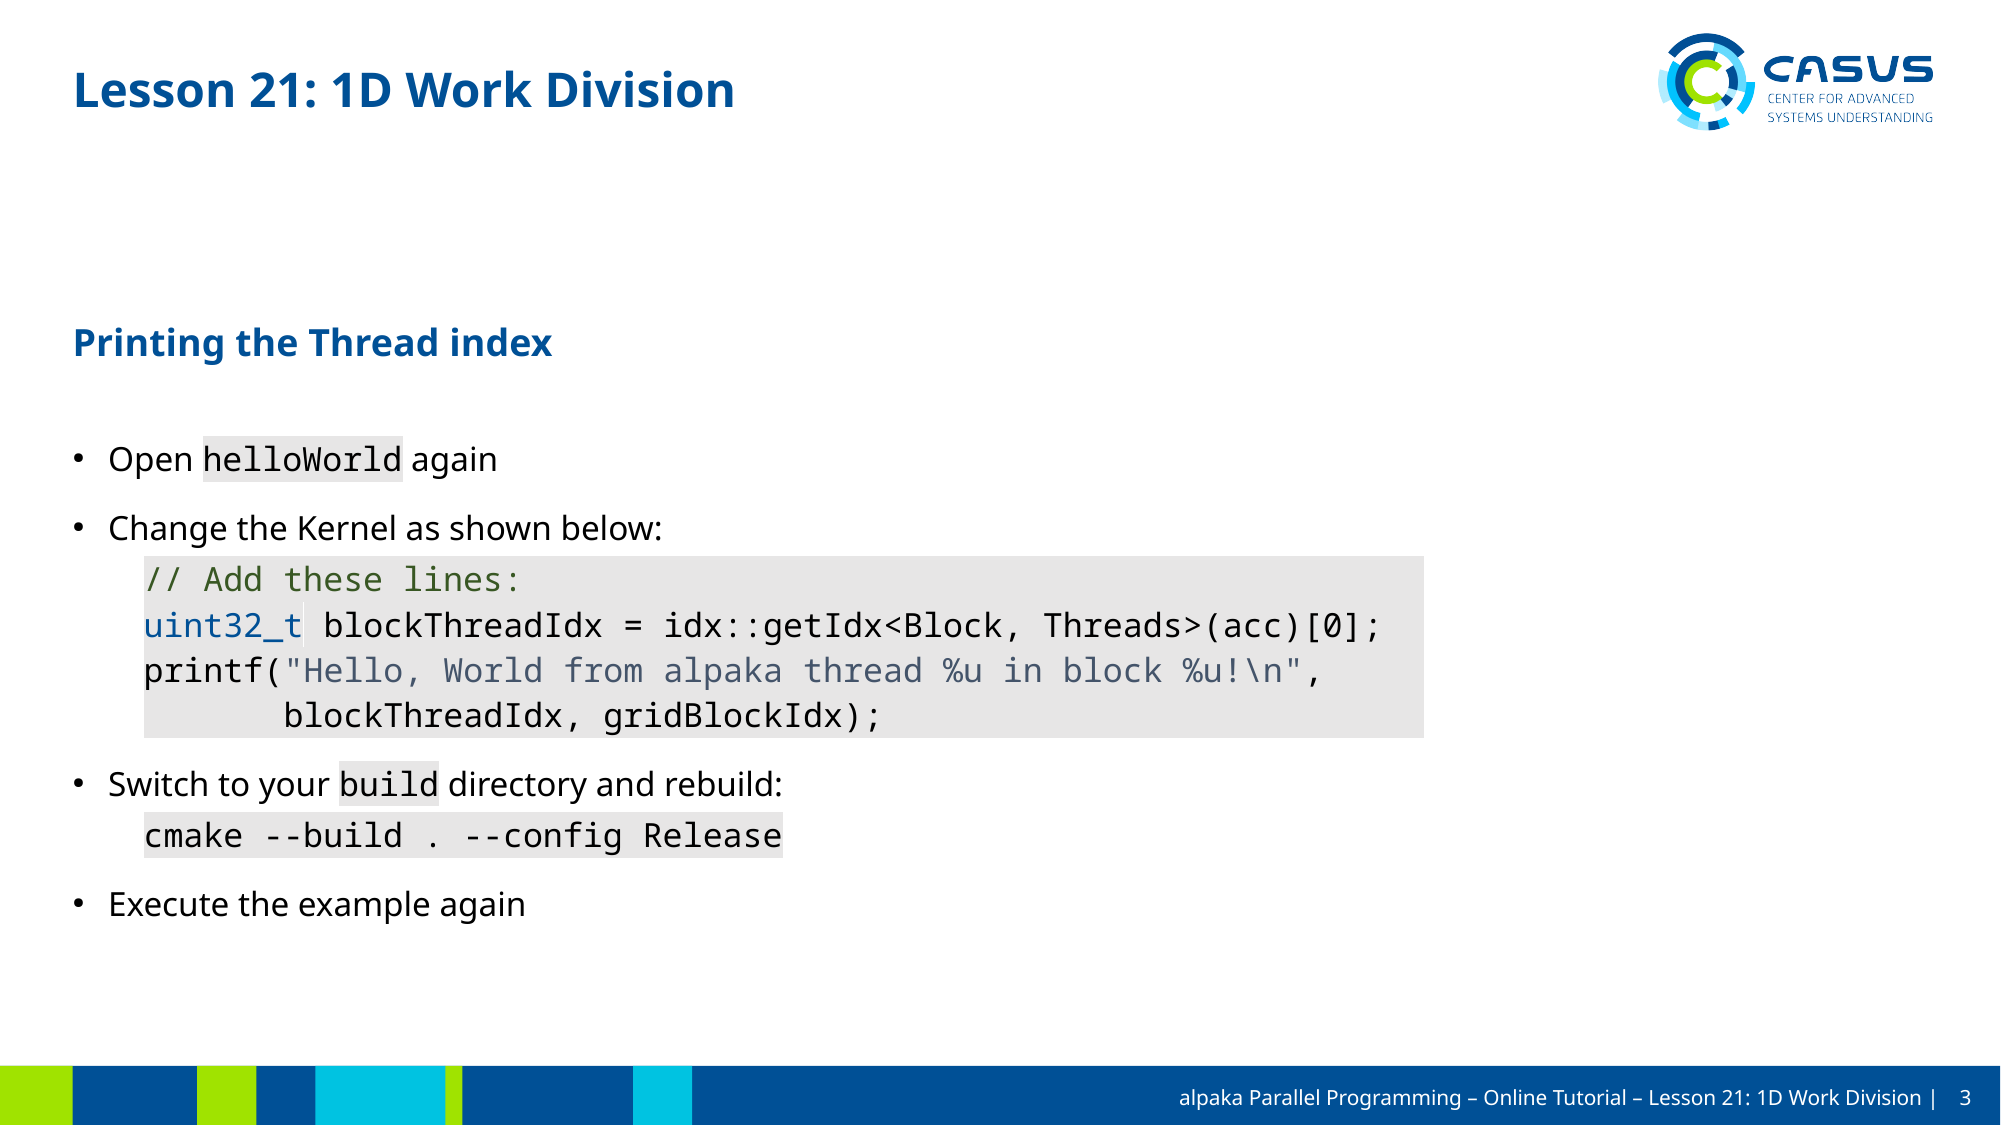

# Lesson 21: 1D Work Division
Printing the Thread index
Open helloWorld again
Change the Kernel as shown below:
// Add these lines:
uint32_t blockThreadIdx = idx::getIdx<Block, Threads>(acc)[0];
printf("Hello, World from alpaka thread %u in block %u!\n",
 blockThreadIdx, gridBlockIdx);
Switch to your build directory and rebuild:
cmake --build . --config Release
Execute the example again
alpaka Parallel Programming – Online Tutorial – Lesson 21: 1D Work Division
3